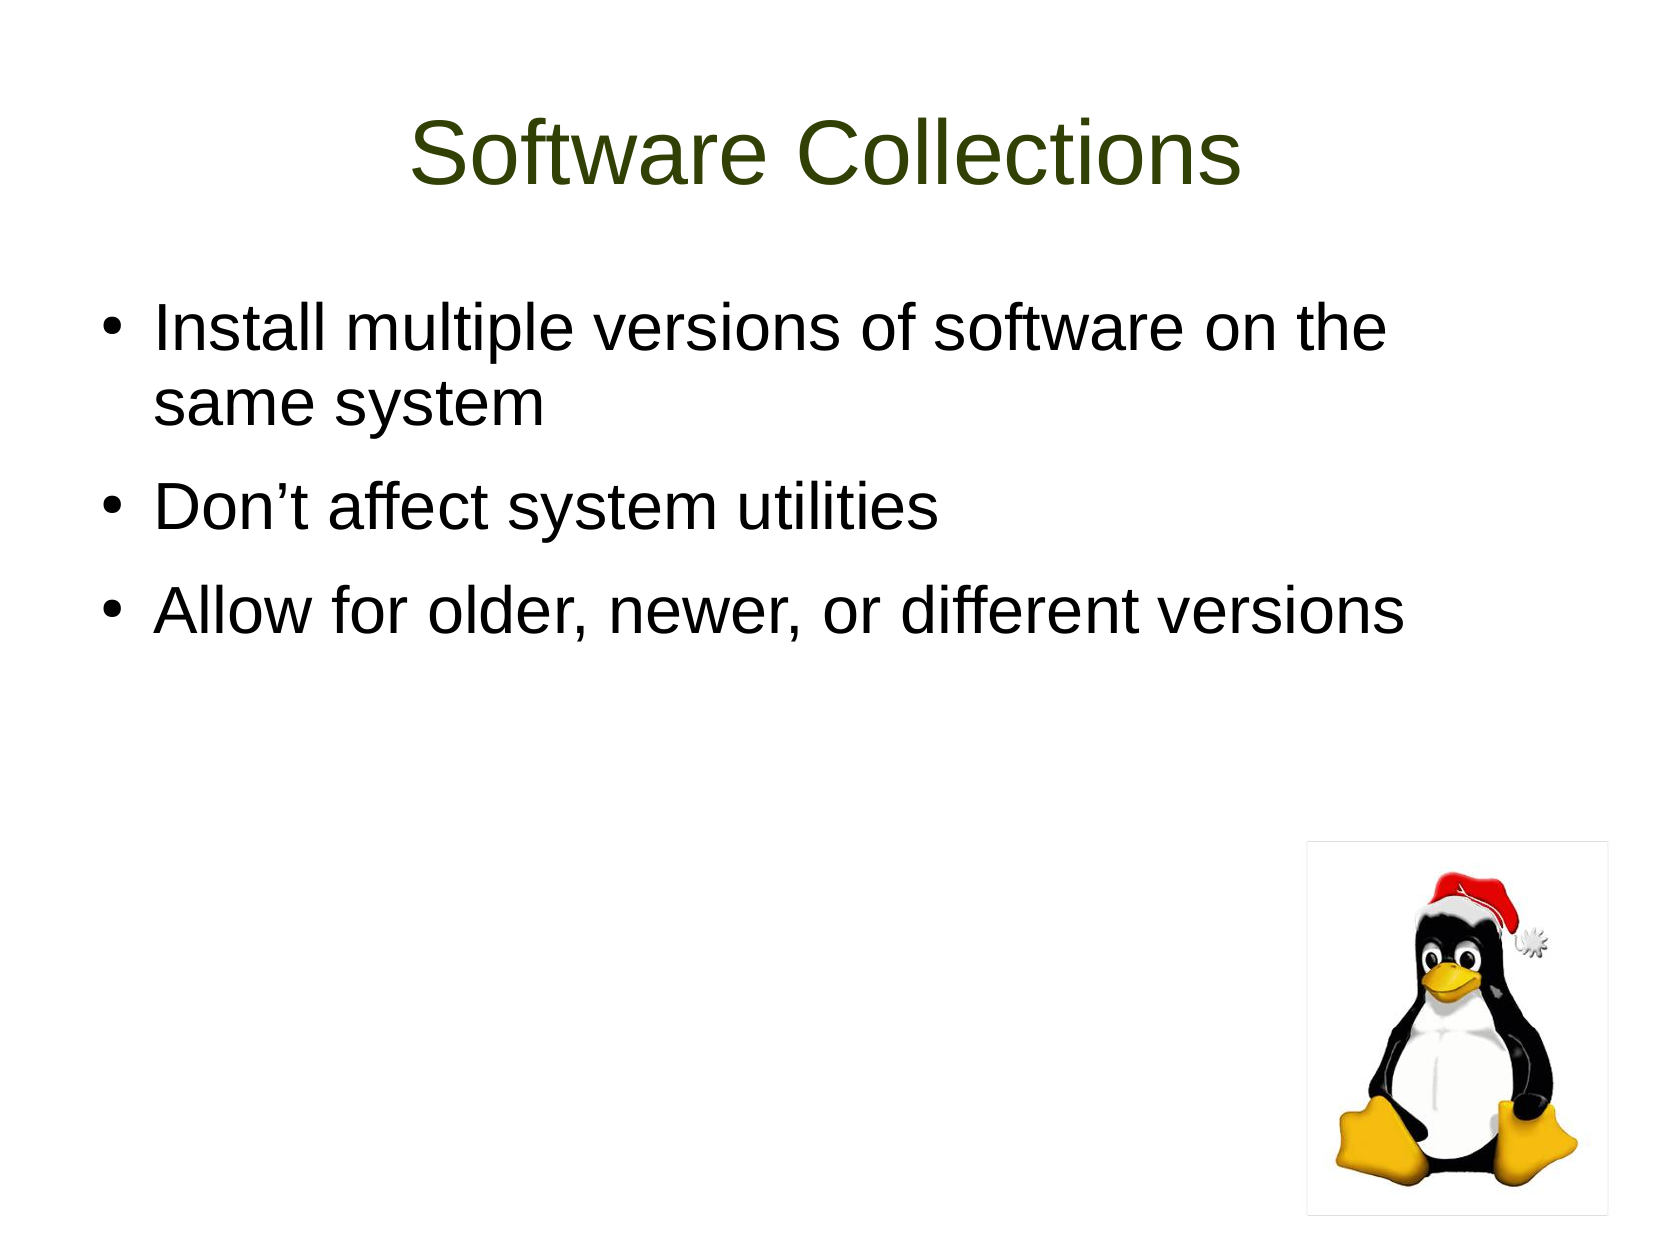

# Software Collections
Install multiple versions of software on the same system
Don’t affect system utilities
Allow for older, newer, or different versions